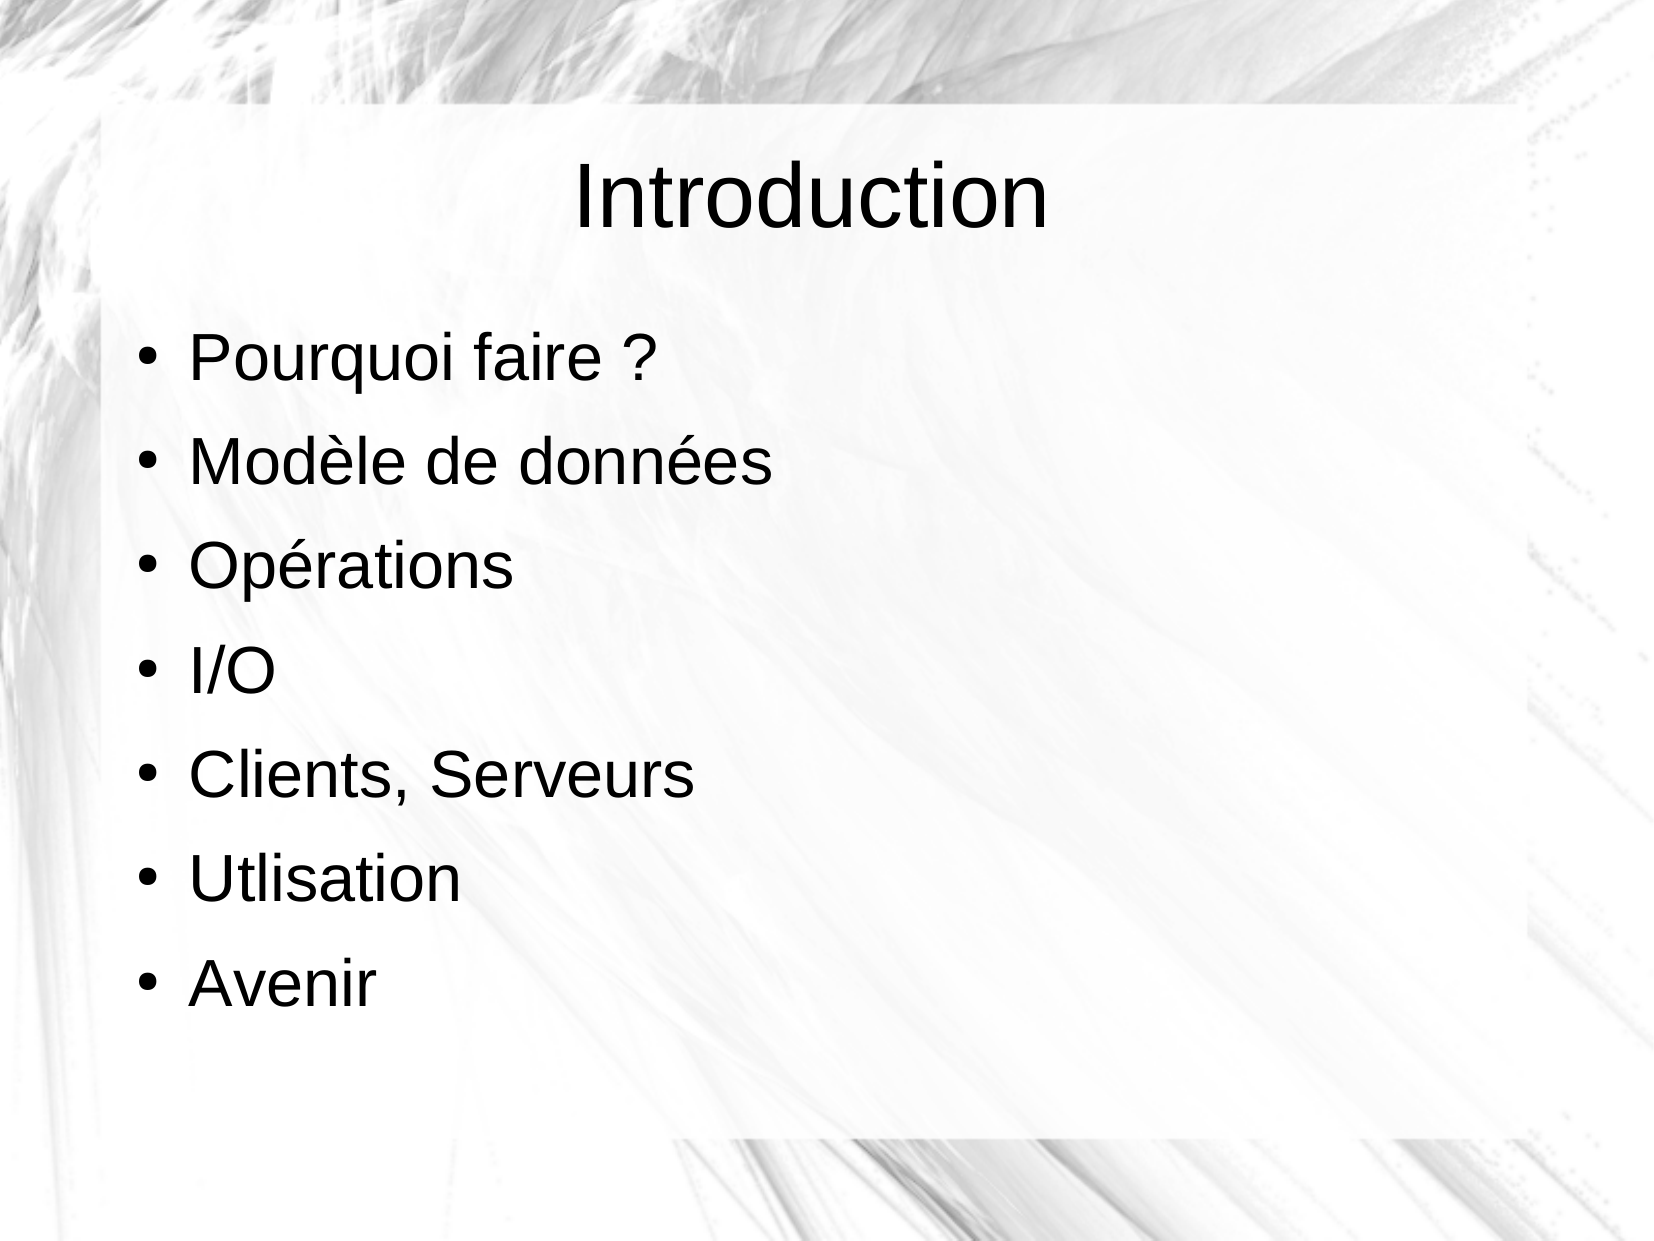

# Introduction
Pourquoi faire ?
Modèle de données
Opérations
I/O
Clients, Serveurs
Utlisation
Avenir